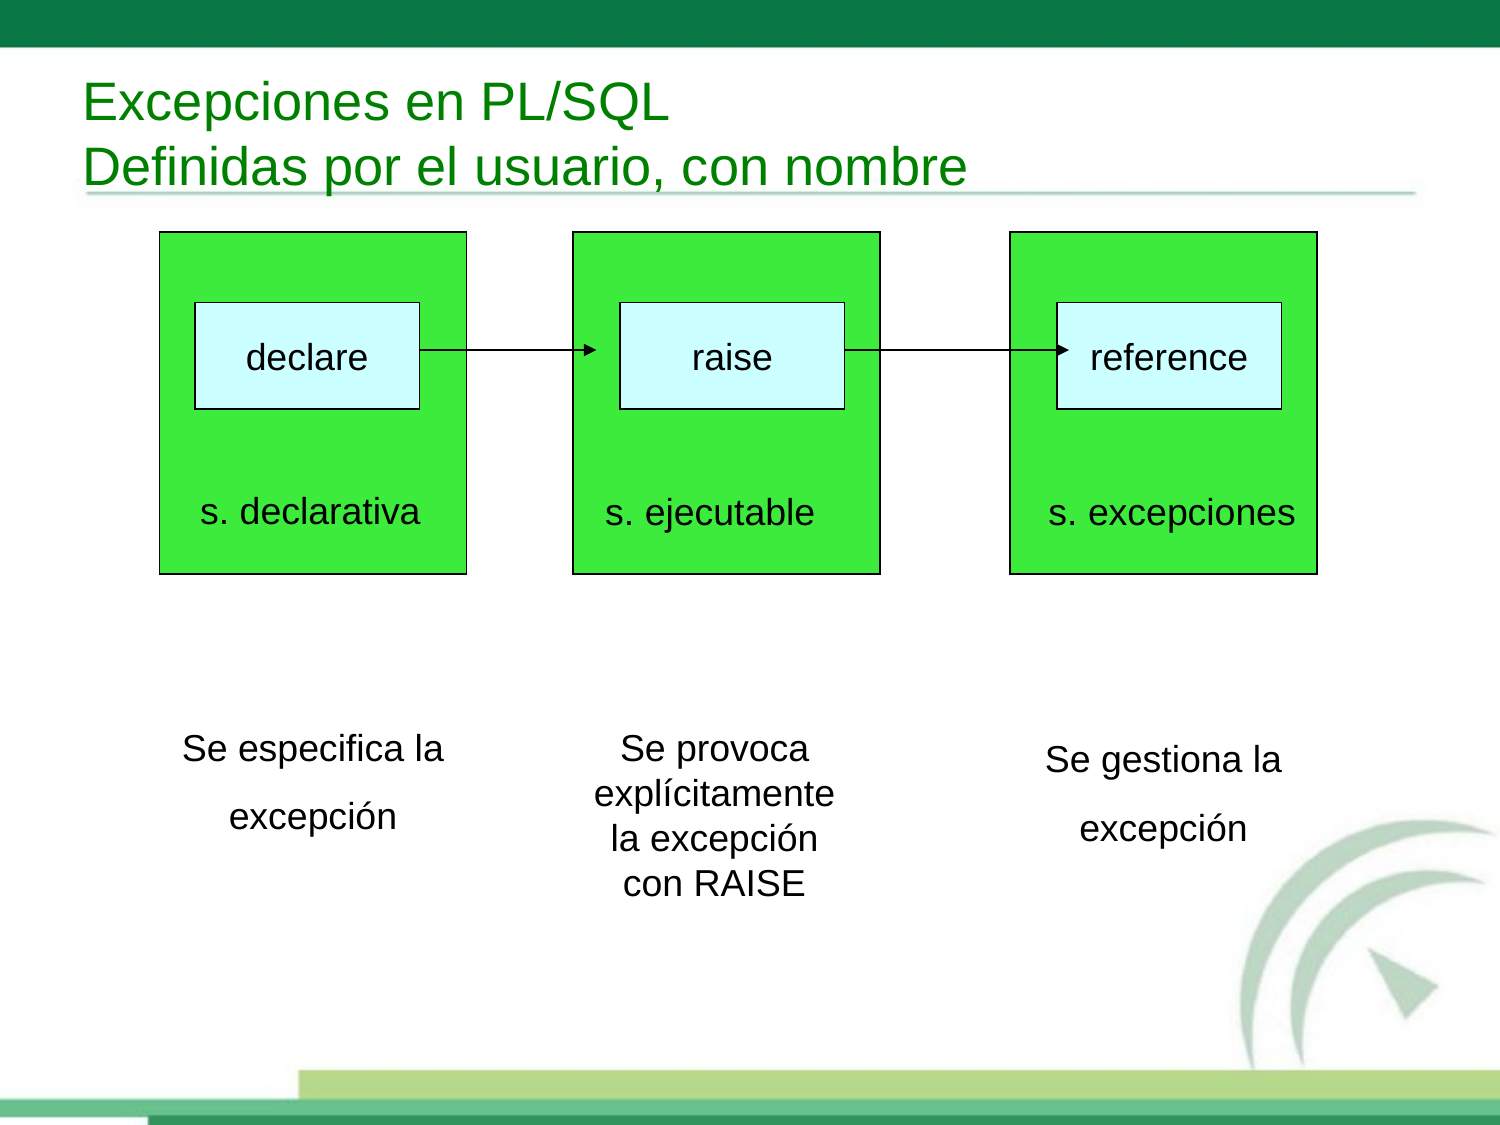

# Excepciones en PL/SQL Definidas por el usuario, con nombre
declare
raise
reference
s. declarativa
s. ejecutable
s. excepciones
Se especifica la
excepción
Se provoca explícitamente la excepción con RAISE
Se gestiona la
excepción